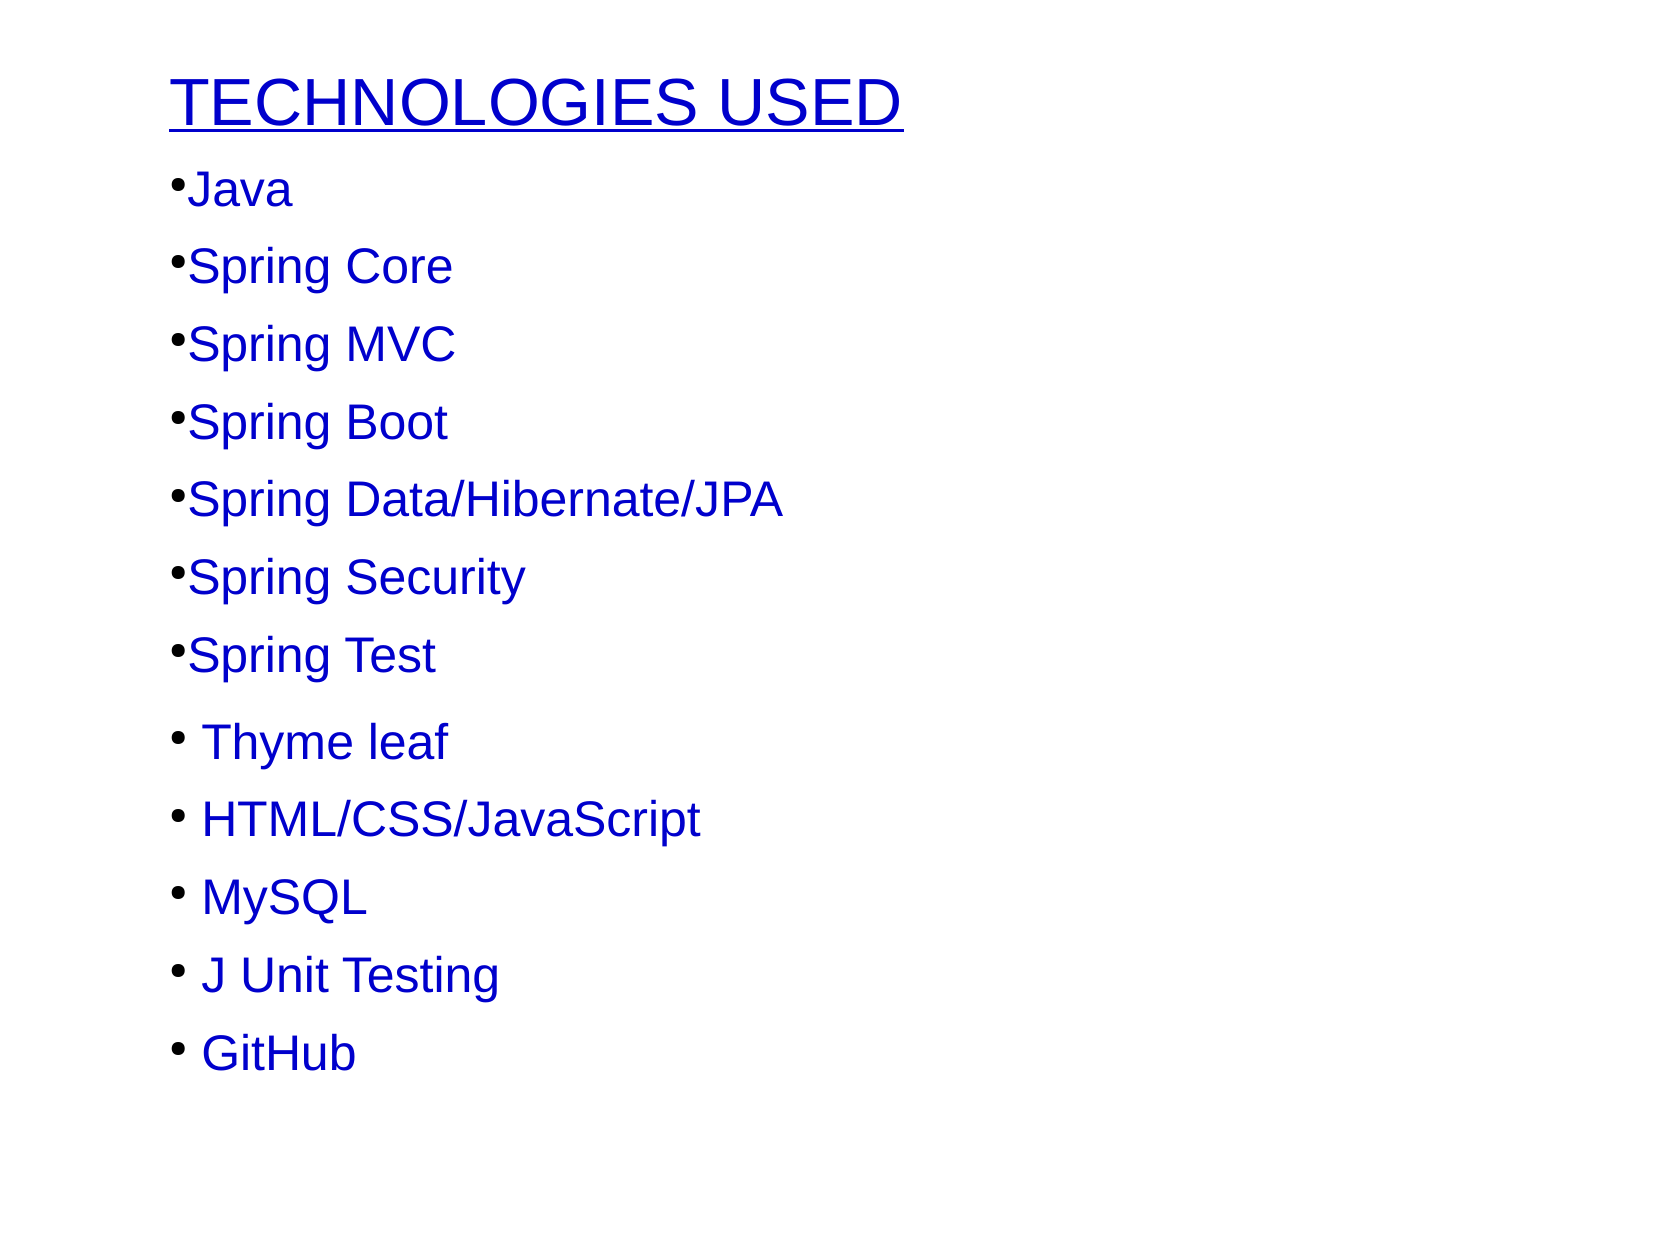

# TECHNOLOGIES USED
Java
Spring Core
Spring MVC
Spring Boot
Spring Data/Hibernate/JPA
Spring Security
Spring Test
 Thyme leaf
 HTML/CSS/JavaScript
 MySQL
 J Unit Testing
 GitHub